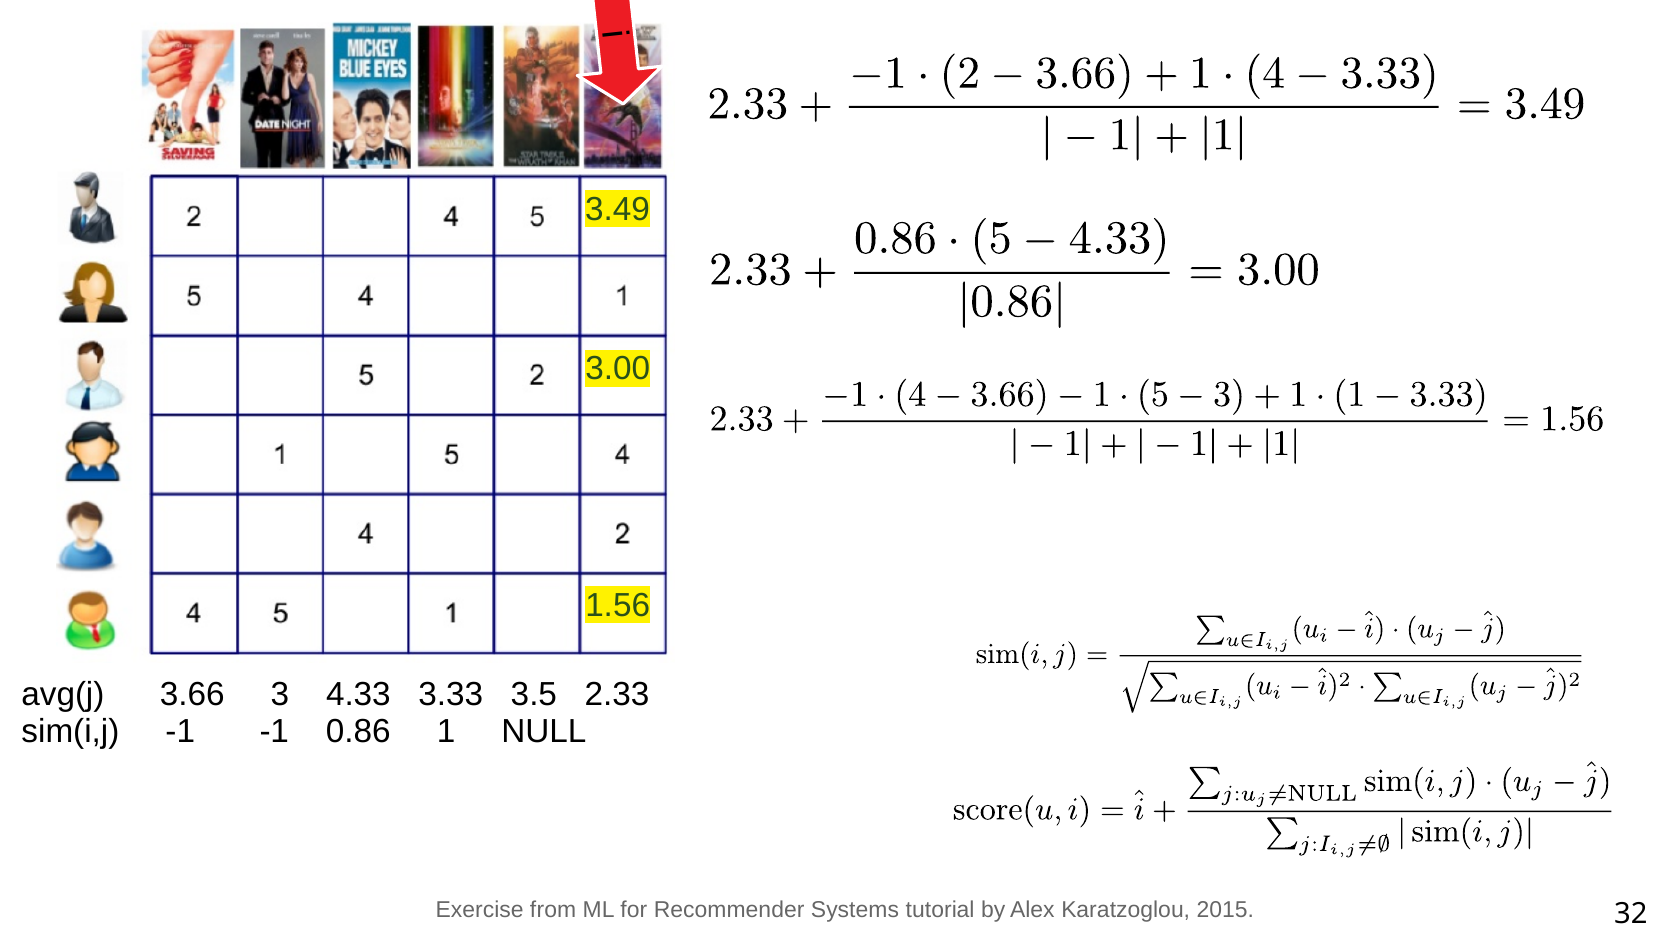

i
3.49
3.00
1.56
avg(j) 3.66 3 4.33 3.33 3.5 2.33
sim(i,j) -1 -1 0.86 1 NULL
Exercise from ML for Recommender Systems tutorial by Alex Karatzoglou, 2015.
32